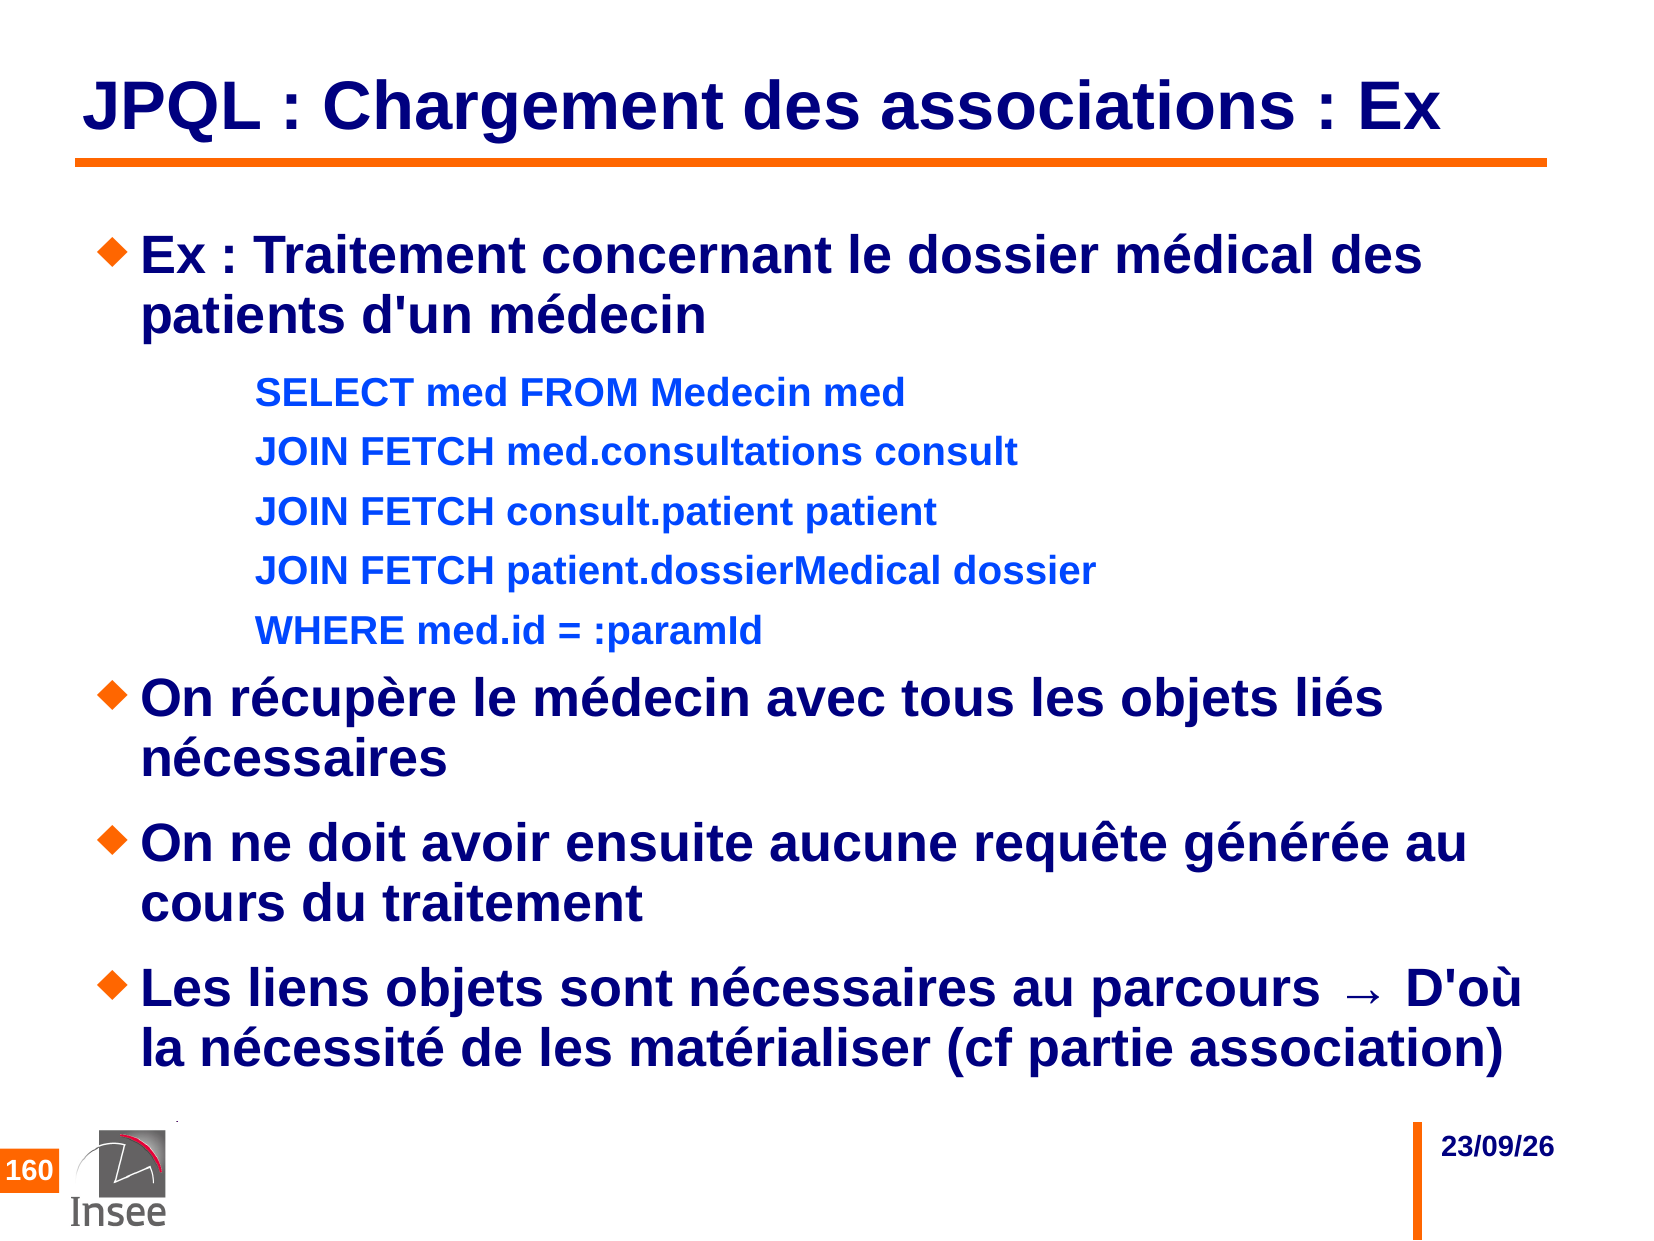

# JPQL : Chargement des associations : Ex
Ex : Traitement concernant le dossier médical des patients d'un médecin
SELECT med FROM Medecin med
JOIN FETCH med.consultations consult
JOIN FETCH consult.patient patient
JOIN FETCH patient.dossierMedical dossier
WHERE med.id = :paramId
On récupère le médecin avec tous les objets liés nécessaires
On ne doit avoir ensuite aucune requête générée au cours du traitement
Les liens objets sont nécessaires au parcours → D'où la nécessité de les matérialiser (cf partie association)
160